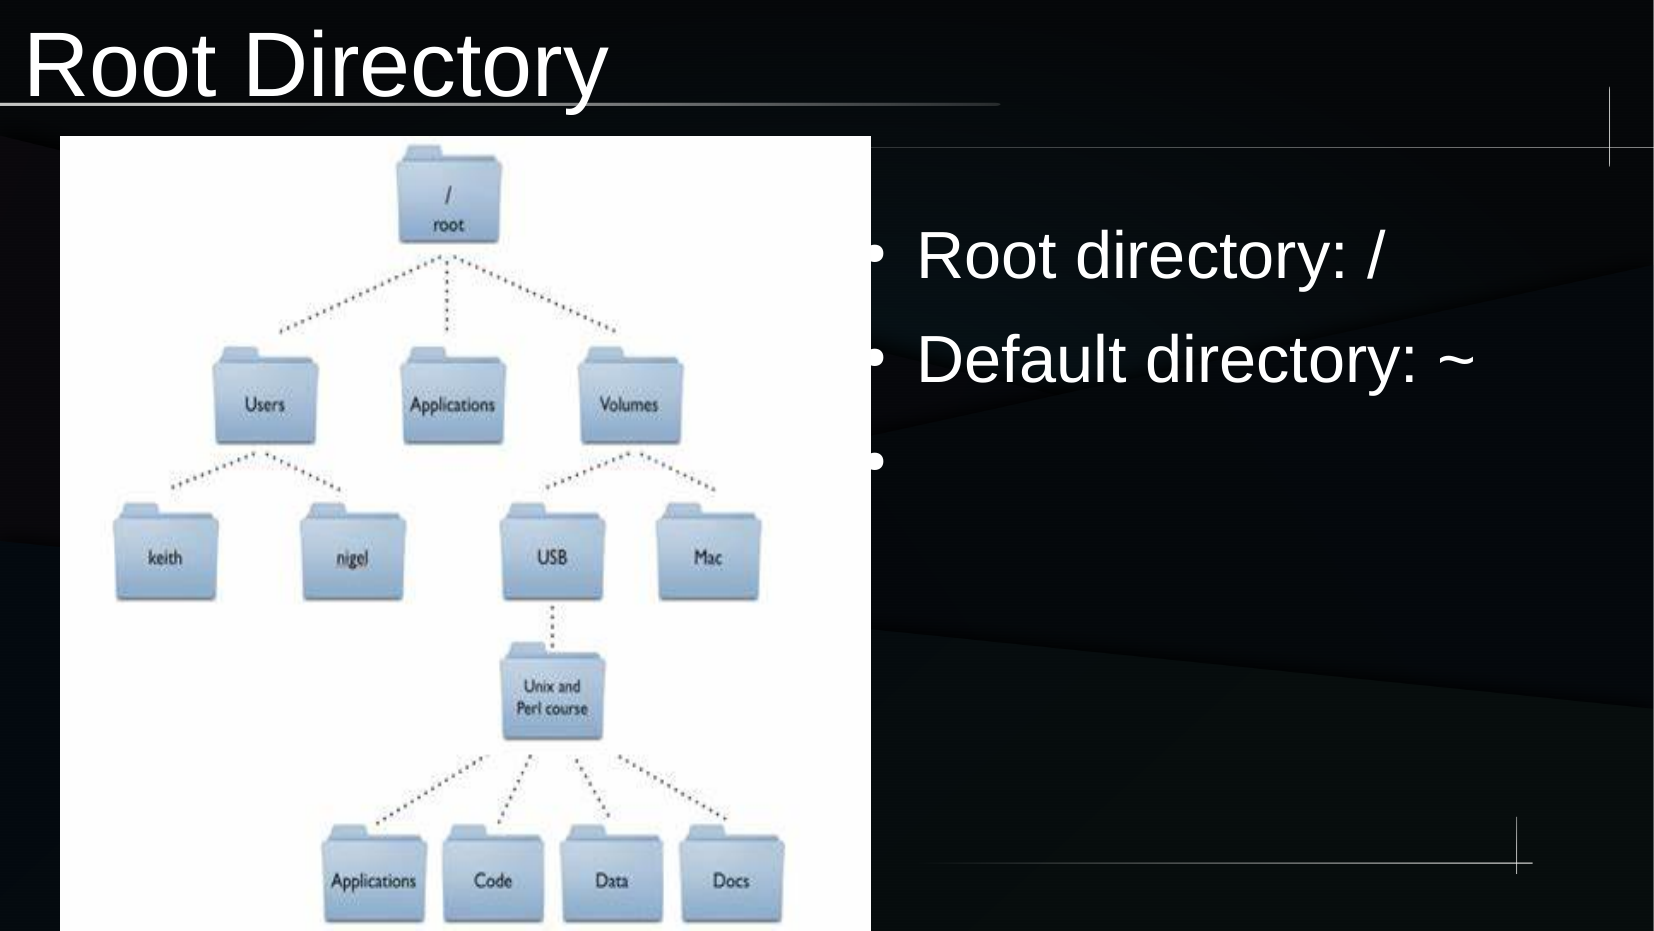

# Root Directory
Root directory: /
Default directory: ~